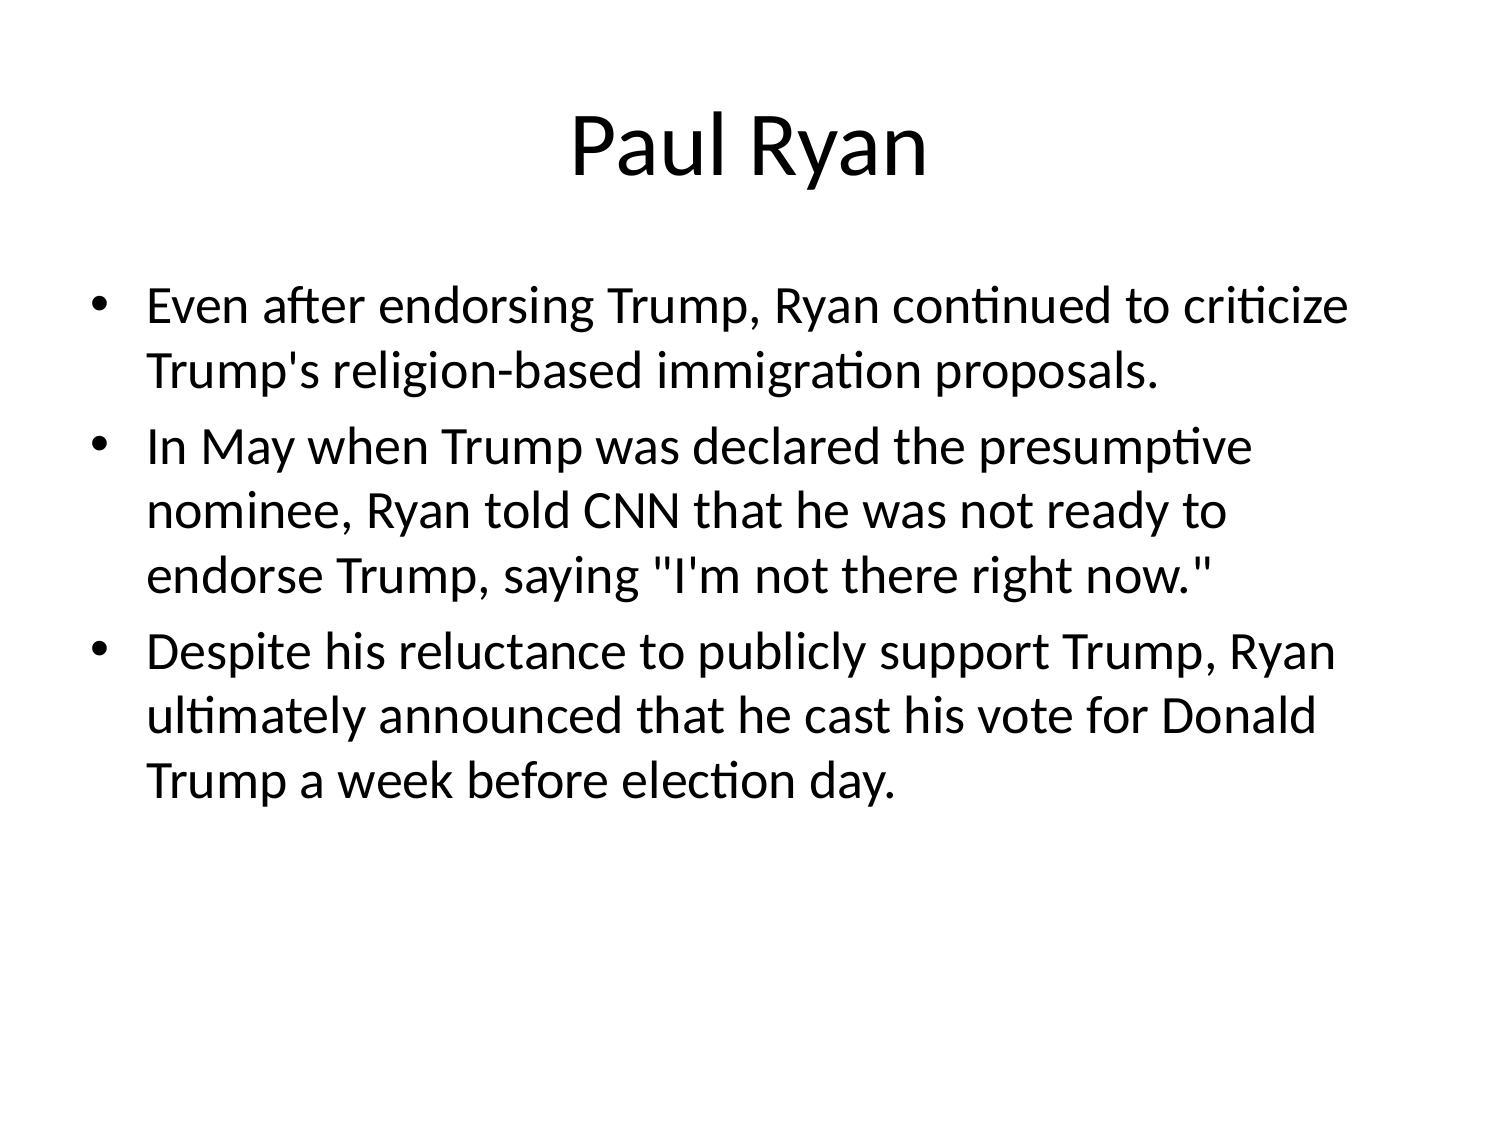

# Paul Ryan
Even after endorsing Trump, Ryan continued to criticize Trump's religion-based immigration proposals.
In May when Trump was declared the presumptive nominee, Ryan told CNN that he was not ready to endorse Trump, saying "I'm not there right now."
Despite his reluctance to publicly support Trump, Ryan ultimately announced that he cast his vote for Donald Trump a week before election day.